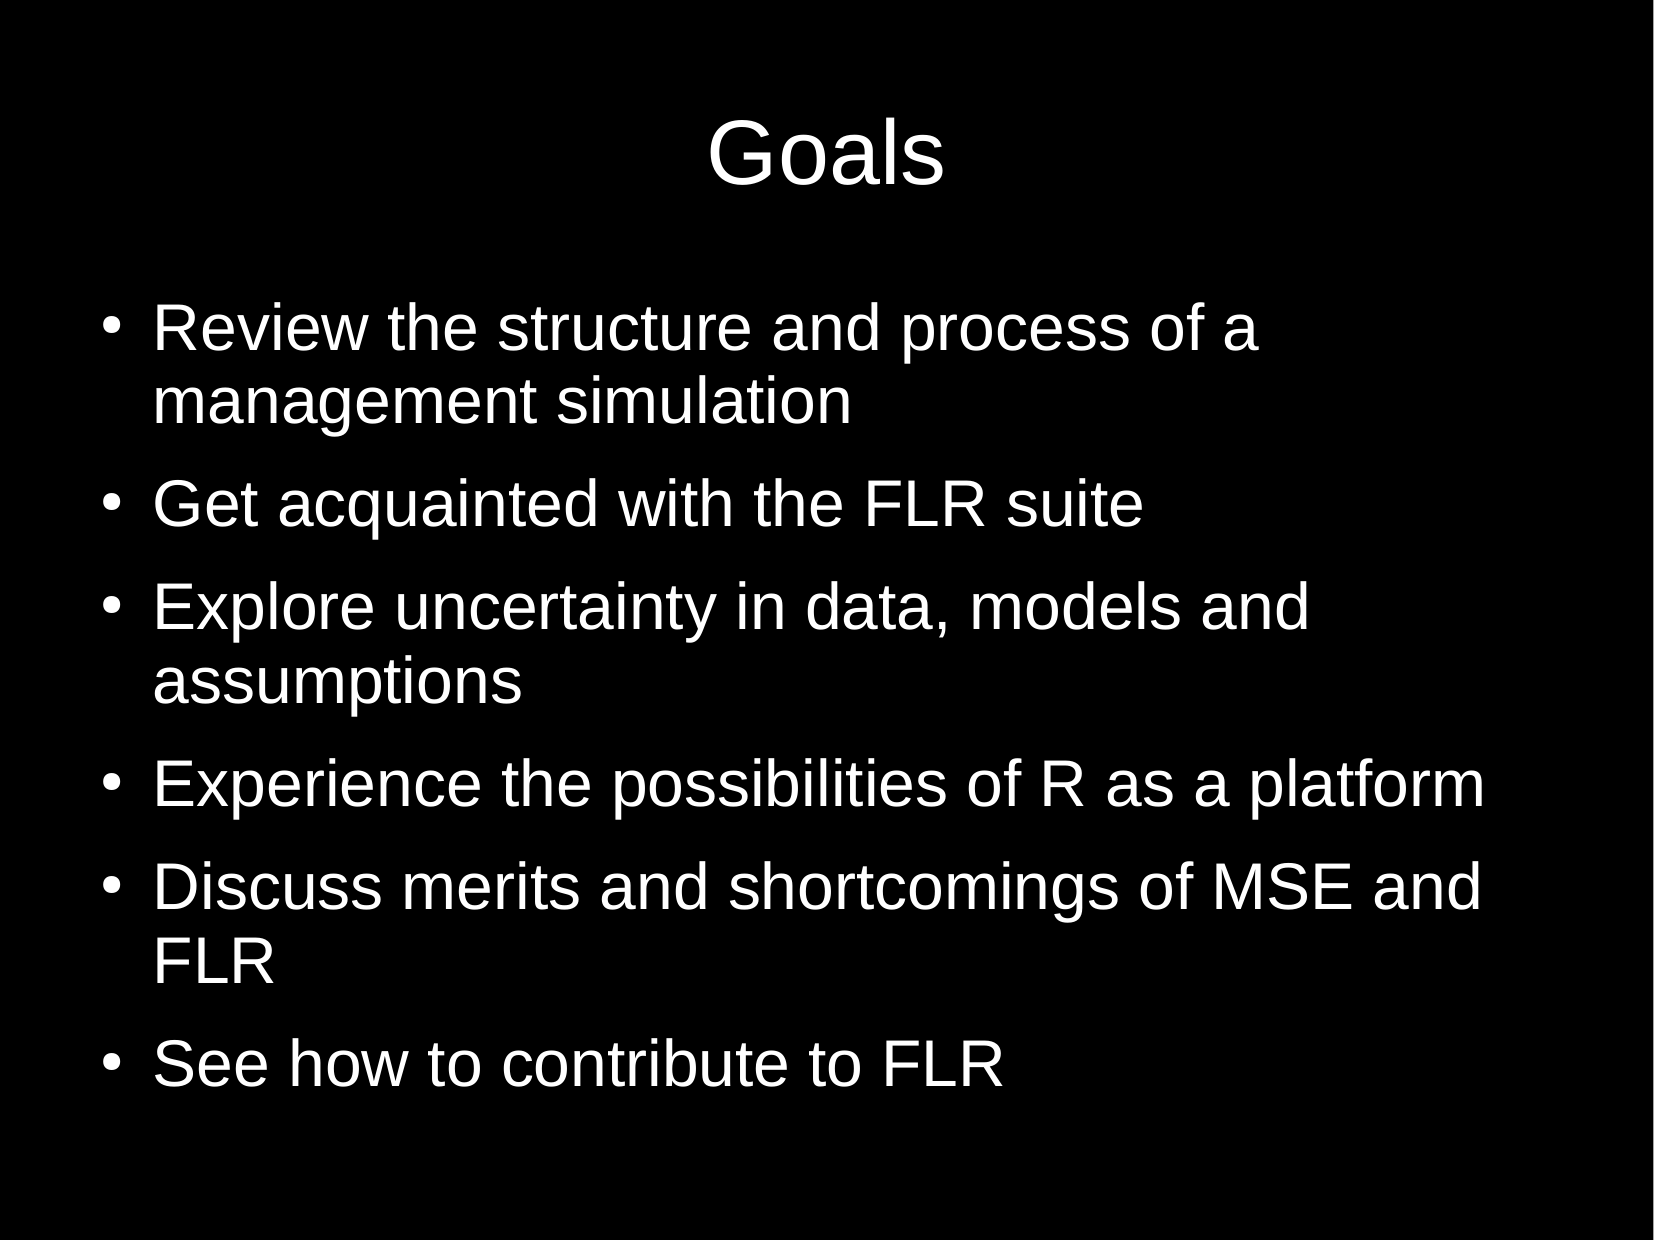

# Goals
Review the structure and process of a management simulation
Get acquainted with the FLR suite
Explore uncertainty in data, models and assumptions
Experience the possibilities of R as a platform
Discuss merits and shortcomings of MSE and FLR
See how to contribute to FLR